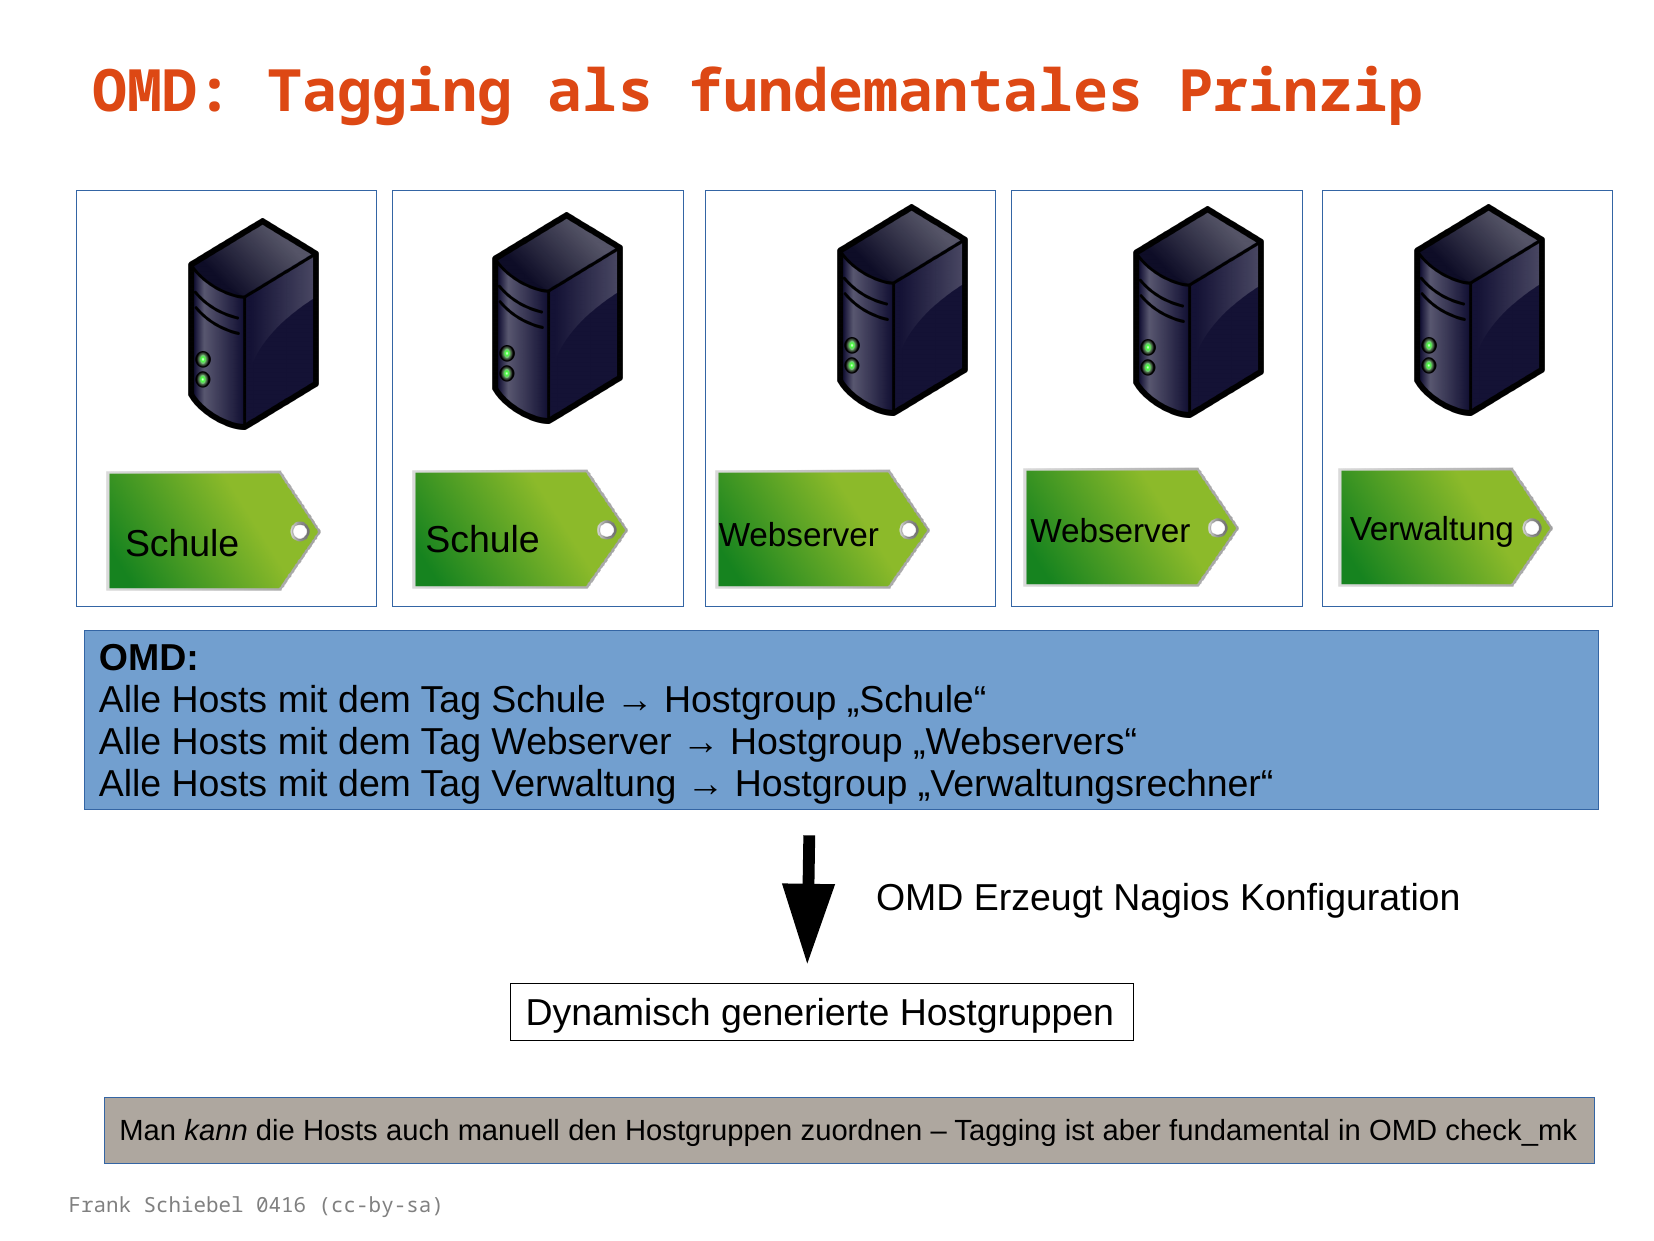

OMD: Tagging als fundemantales Prinzip
Verwaltung
Webserver
Webserver
Schule
Schule
OMD:
Alle Hosts mit dem Tag Schule → Hostgroup „Schule“
Alle Hosts mit dem Tag Webserver → Hostgroup „Webservers“
Alle Hosts mit dem Tag Verwaltung → Hostgroup „Verwaltungsrechner“
OMD Erzeugt Nagios Konfiguration
Dynamisch generierte Hostgruppen
Man kann die Hosts auch manuell den Hostgruppen zuordnen – Tagging ist aber fundamental in OMD check_mk